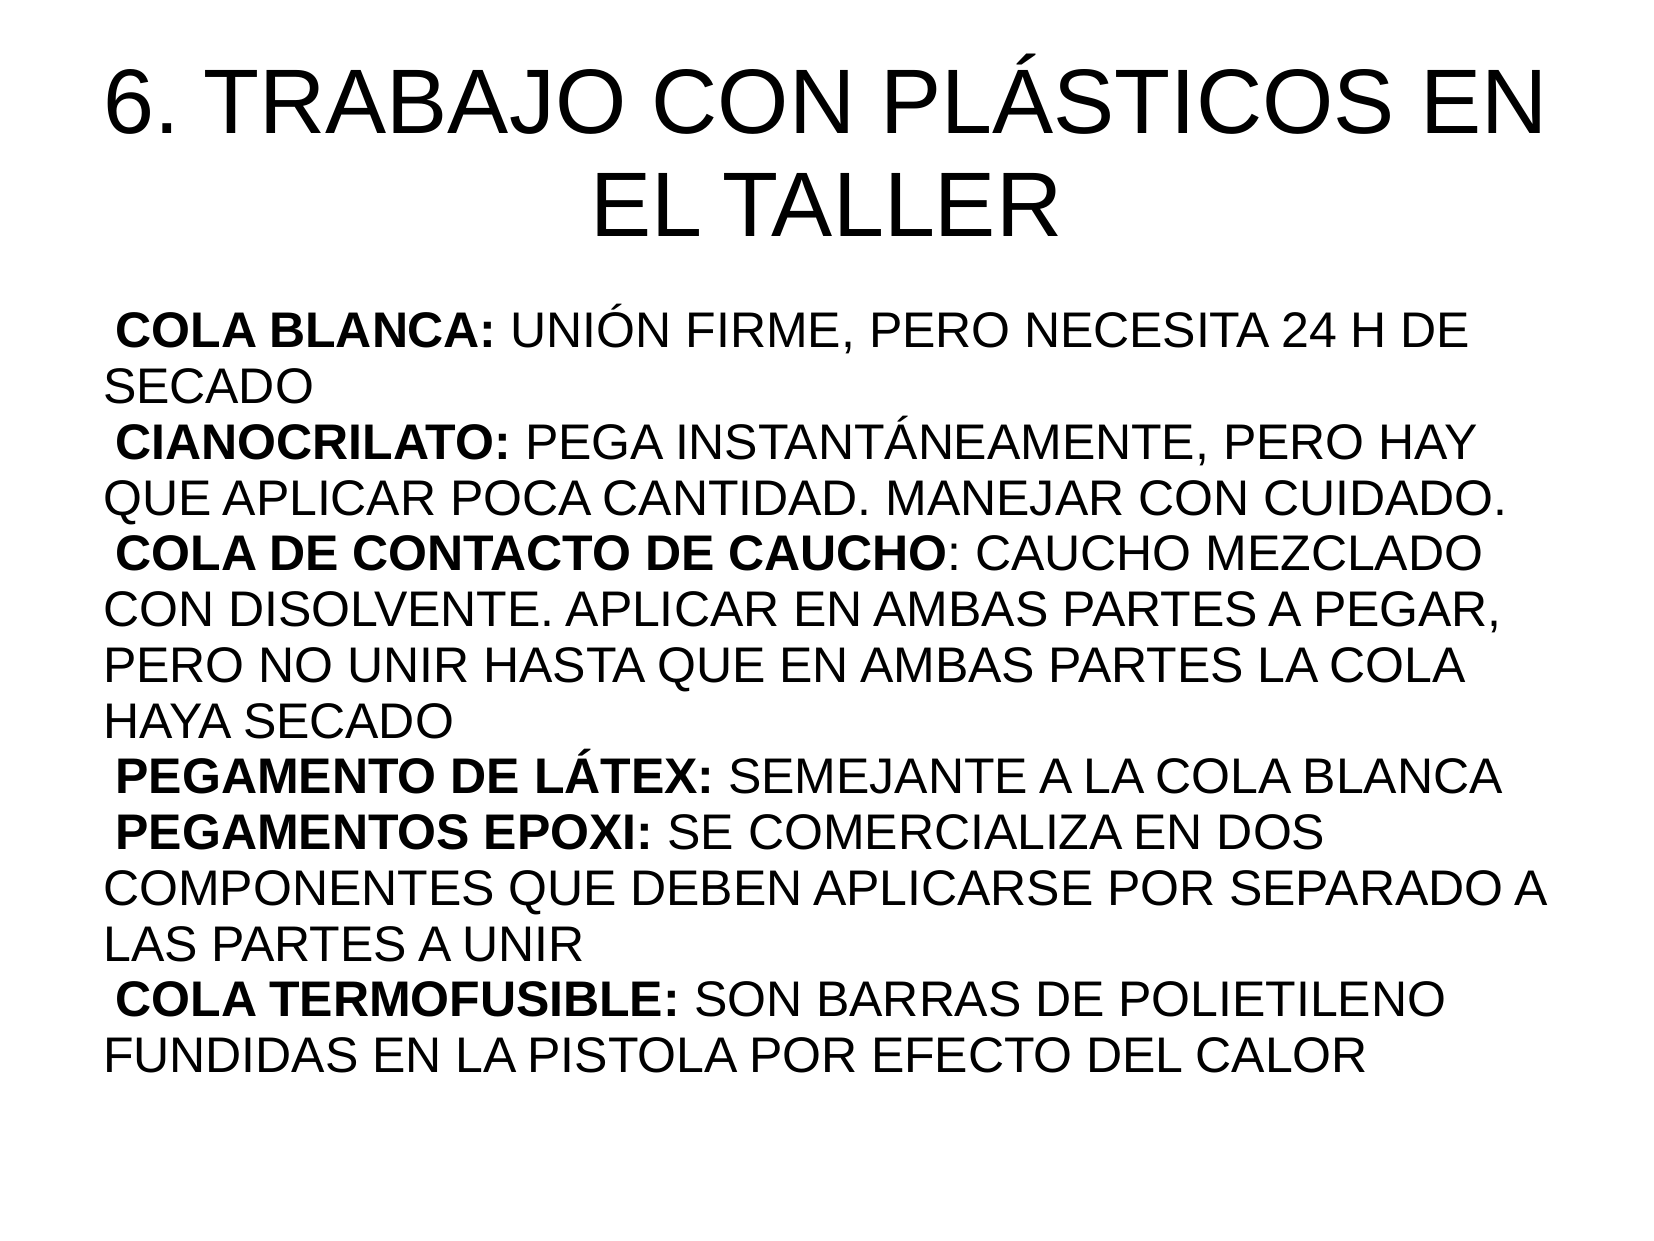

# 6. TRABAJO CON PLÁSTICOS EN EL TALLER
COLA BLANCA: UNIÓN FIRME, PERO NECESITA 24 H DE SECADO
CIANOCRILATO: PEGA INSTANTÁNEAMENTE, PERO HAY QUE APLICAR POCA CANTIDAD. MANEJAR CON CUIDADO.
COLA DE CONTACTO DE CAUCHO: CAUCHO MEZCLADO CON DISOLVENTE. APLICAR EN AMBAS PARTES A PEGAR, PERO NO UNIR HASTA QUE EN AMBAS PARTES LA COLA HAYA SECADO
PEGAMENTO DE LÁTEX: SEMEJANTE A LA COLA BLANCA
PEGAMENTOS EPOXI: SE COMERCIALIZA EN DOS COMPONENTES QUE DEBEN APLICARSE POR SEPARADO A LAS PARTES A UNIR
COLA TERMOFUSIBLE: SON BARRAS DE POLIETILENO FUNDIDAS EN LA PISTOLA POR EFECTO DEL CALOR